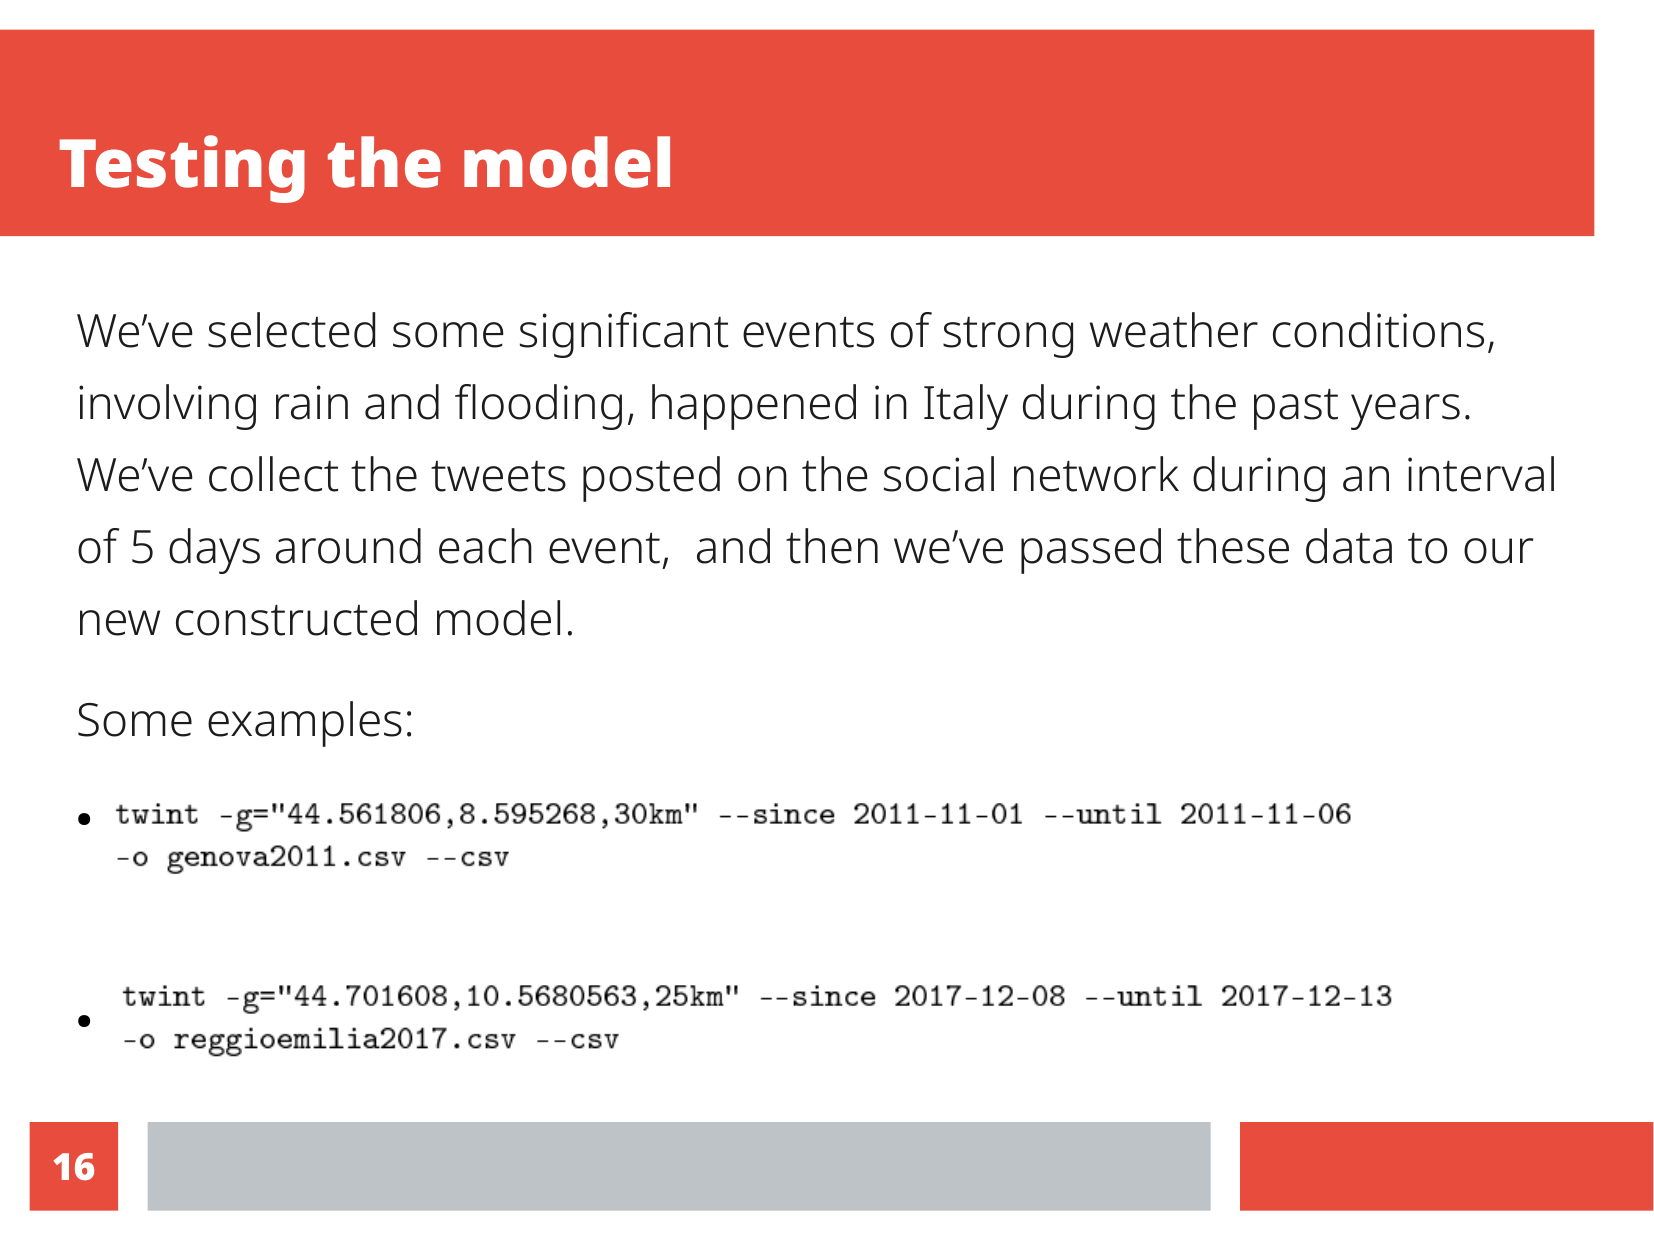

# Testing the model
We’ve selected some significant events of strong weather conditions, involving rain and flooding, happened in Italy during the past years. We’ve collect the tweets posted on the social network during an interval of 5 days around each event, and then we’ve passed these data to our new constructed model.
Some examples:
2011-11-04 flood in Genova (6 deaths)
2017-12-12 flood in Lentigione, Reggio Emilia (1 death)
16